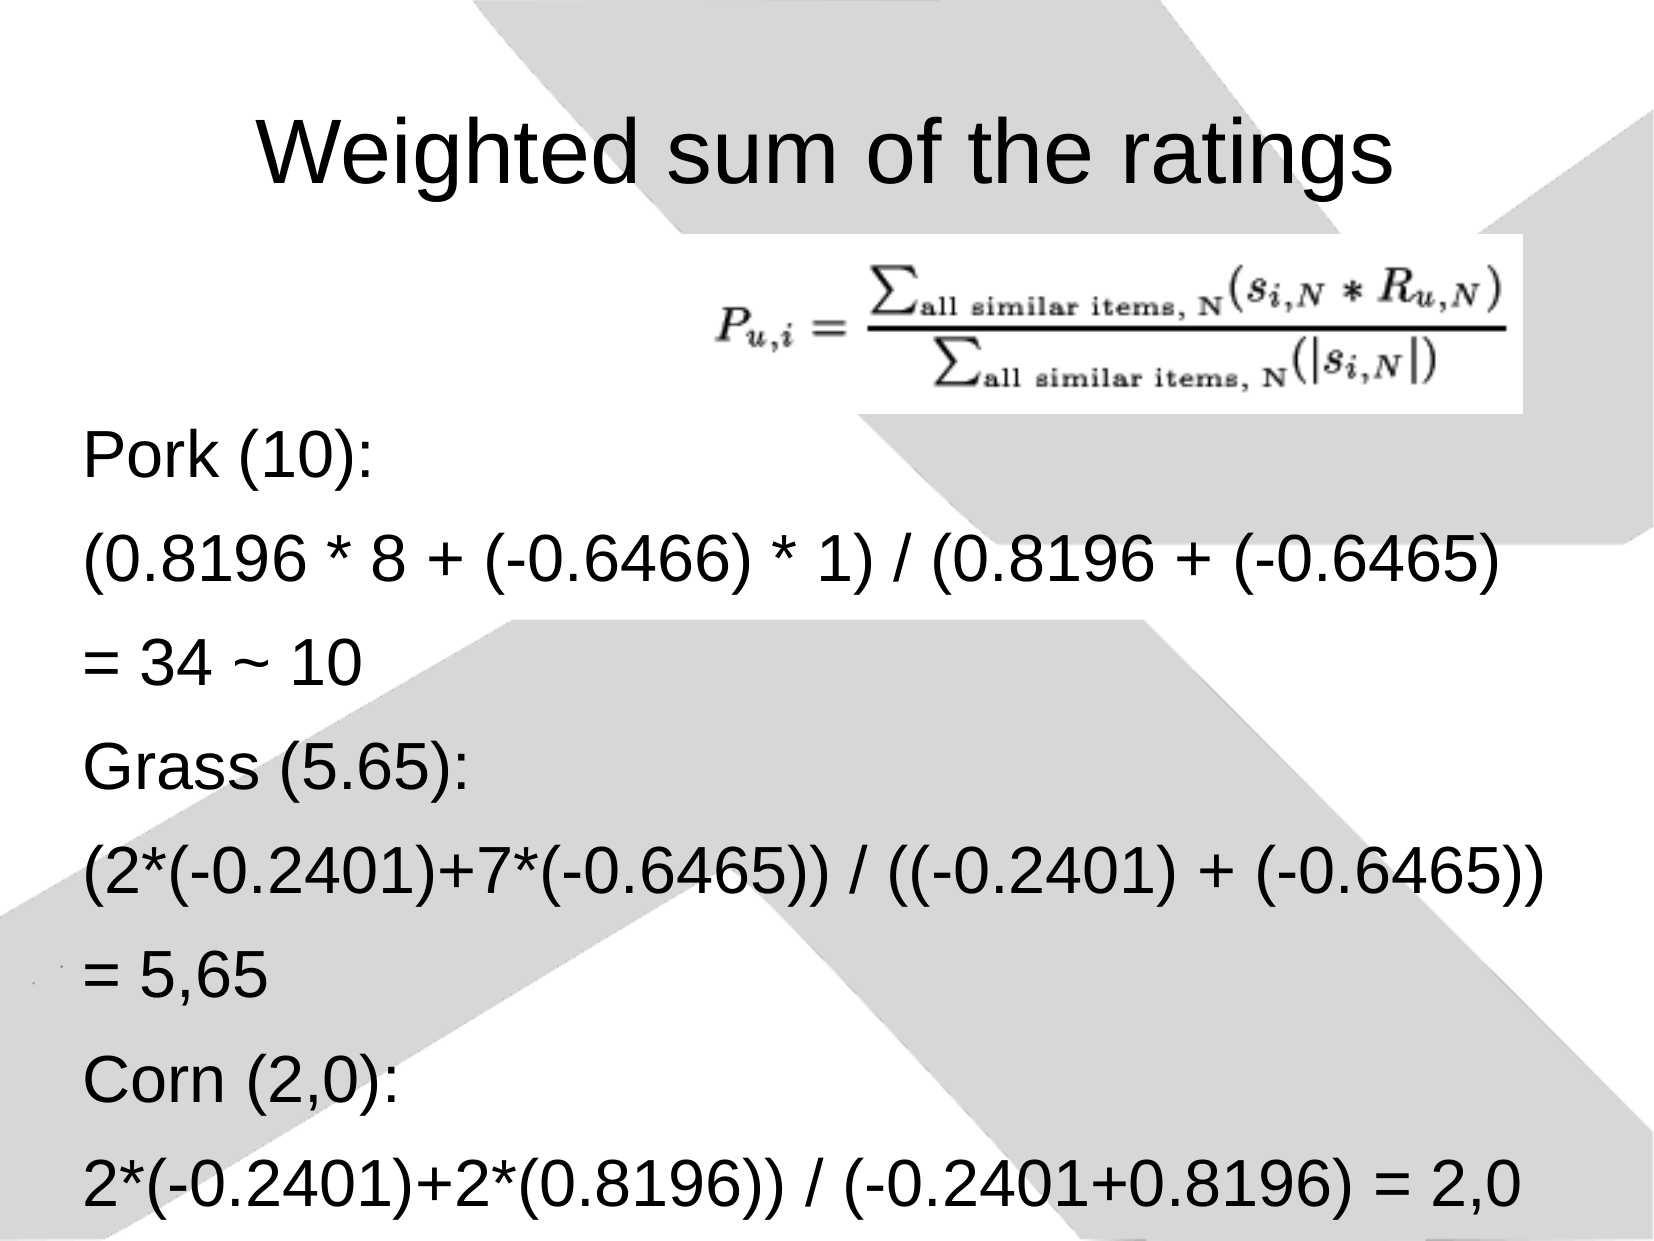

# Weighted sum of the ratings
Pork (10):
(0.8196 * 8 + (-0.6466) * 1) / (0.8196 + (-0.6465)
= 34 ~ 10
Grass (5.65):
(2*(-0.2401)+7*(-0.6465)) / ((-0.2401) + (-0.6465))
= 5,65
Corn (2,0):
2*(-0.2401)+2*(0.8196)) / (-0.2401+0.8196) = 2,0